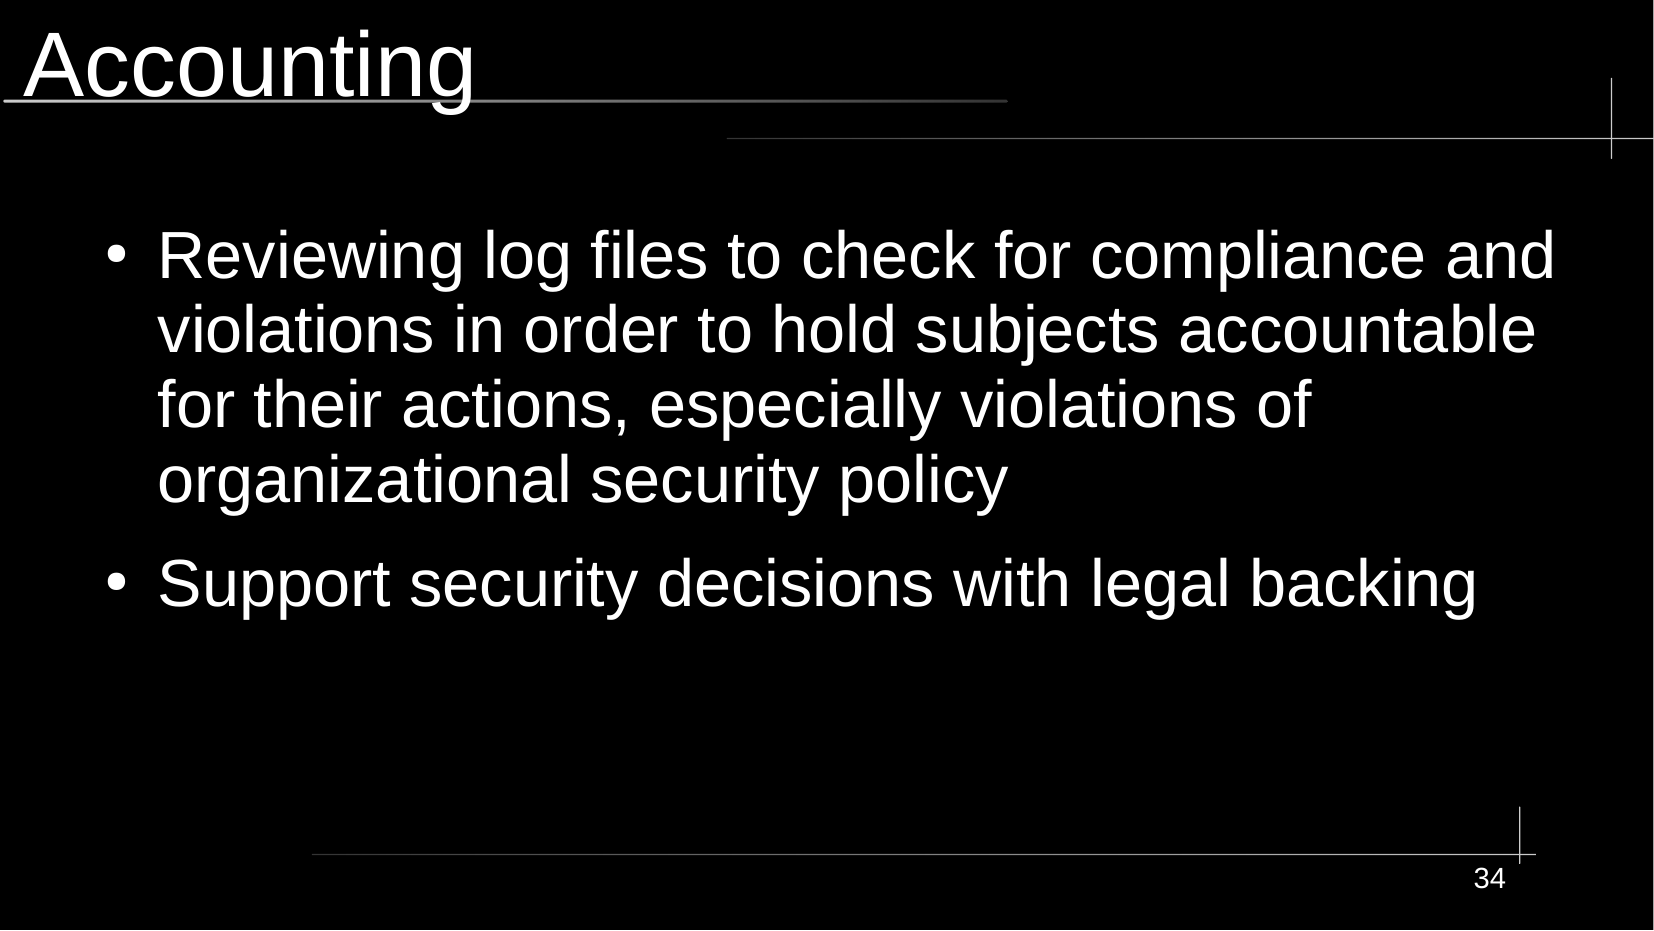

# Accounting
Reviewing log files to check for compliance and violations in order to hold subjects accountable for their actions, especially violations of organizational security policy
Support security decisions with legal backing
34